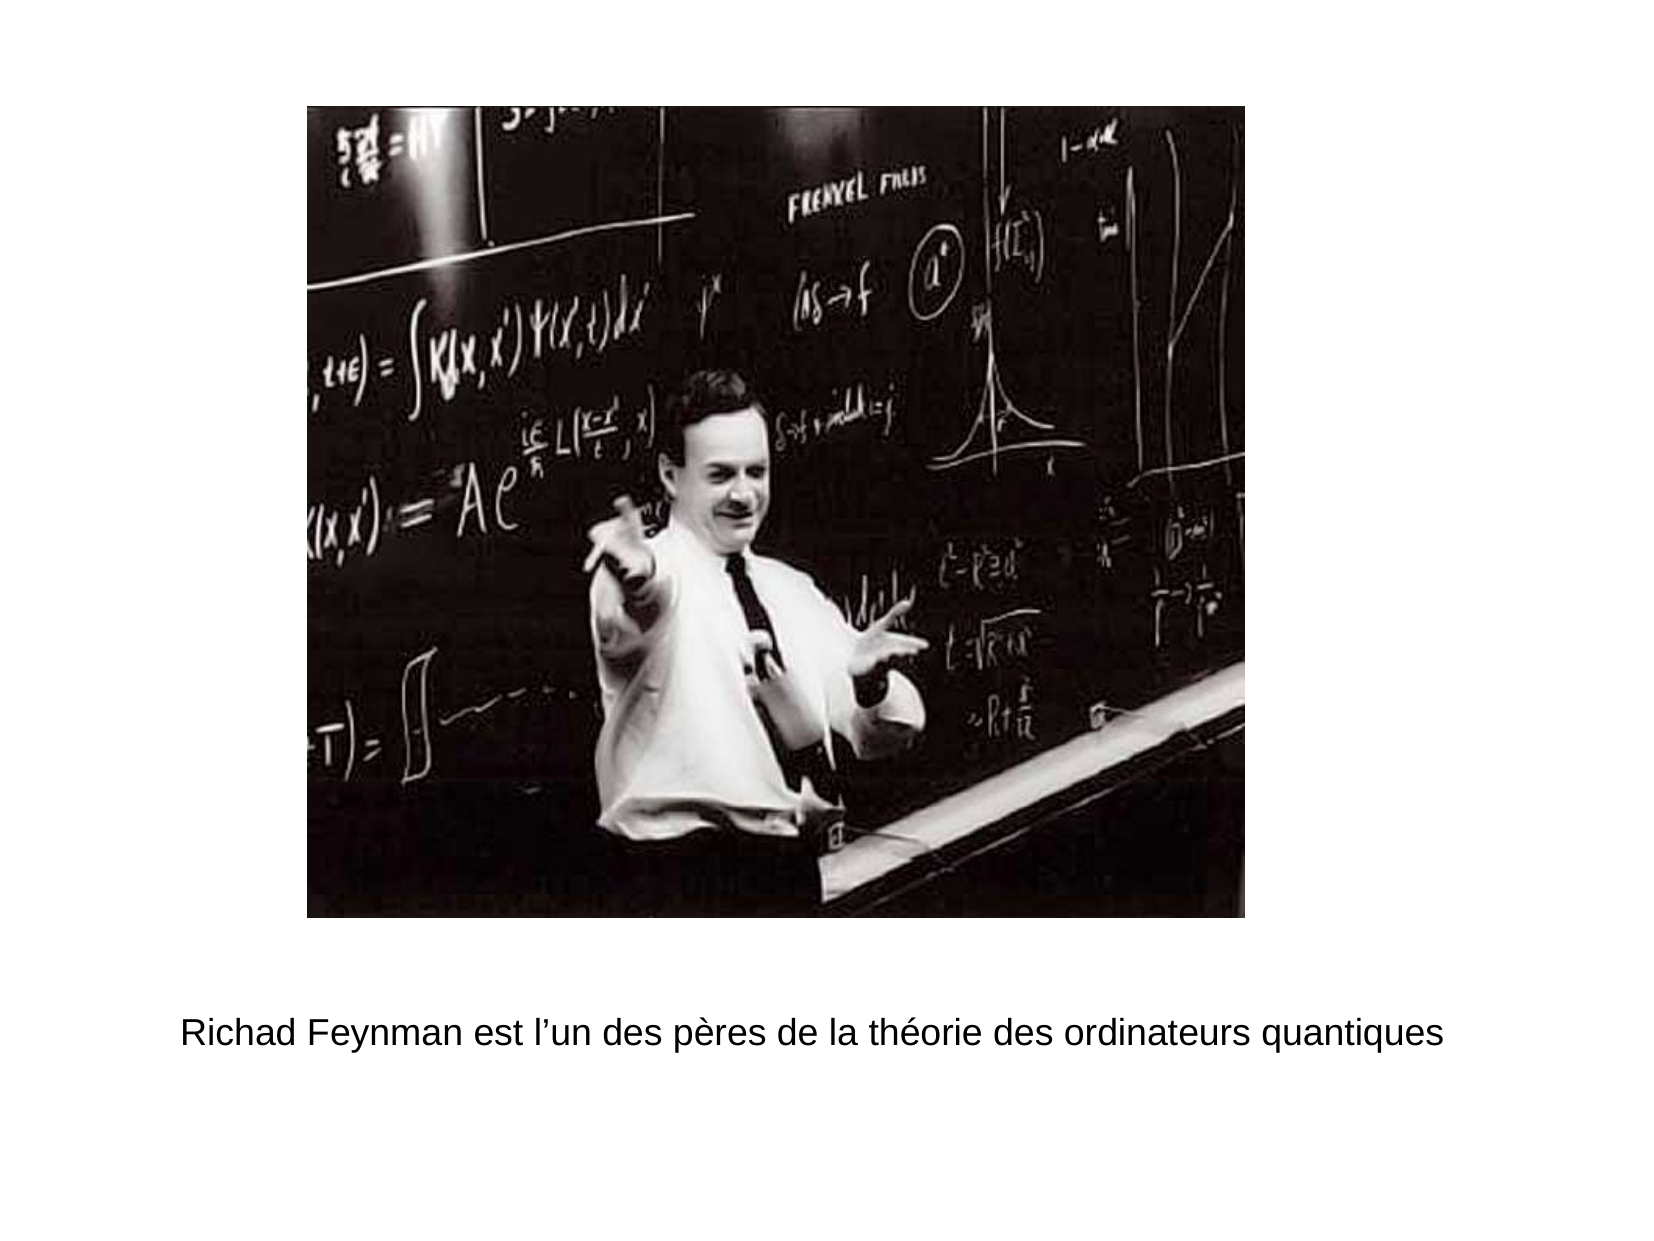

Richad Feynman est l’un des pères de la théorie des ordinateurs quantiques